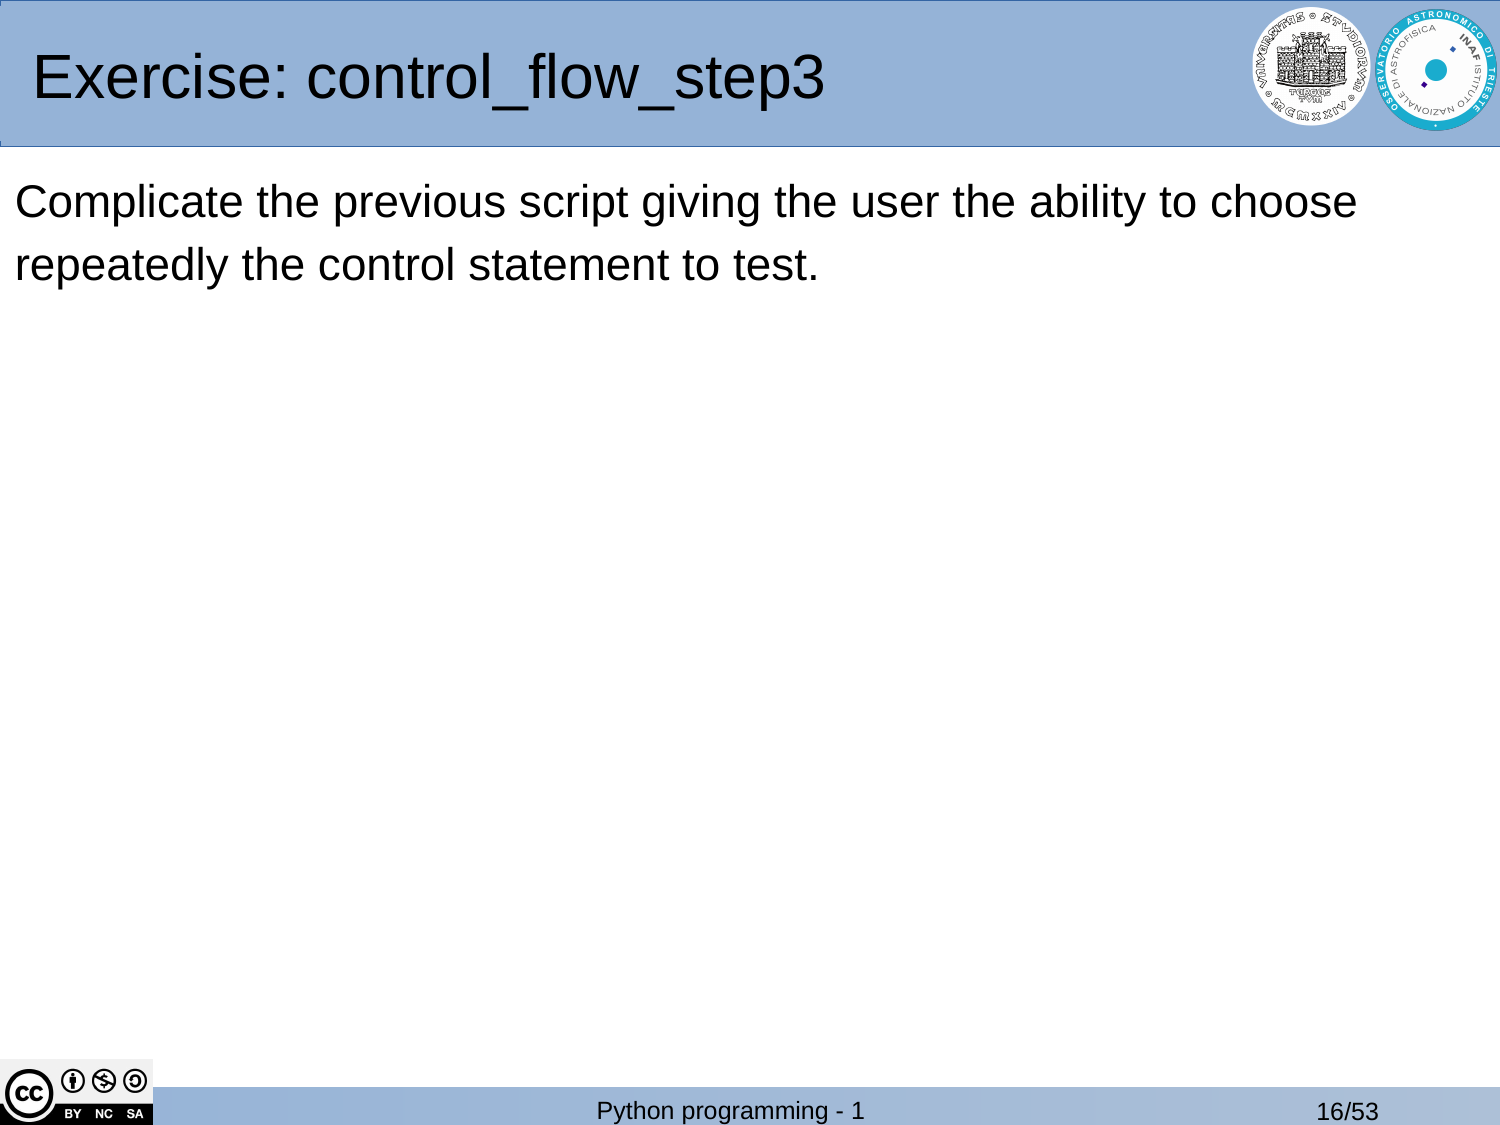

Exercise: control_flow_step3
# Complicate the previous script giving the user the ability to choose repeatedly the control statement to test.